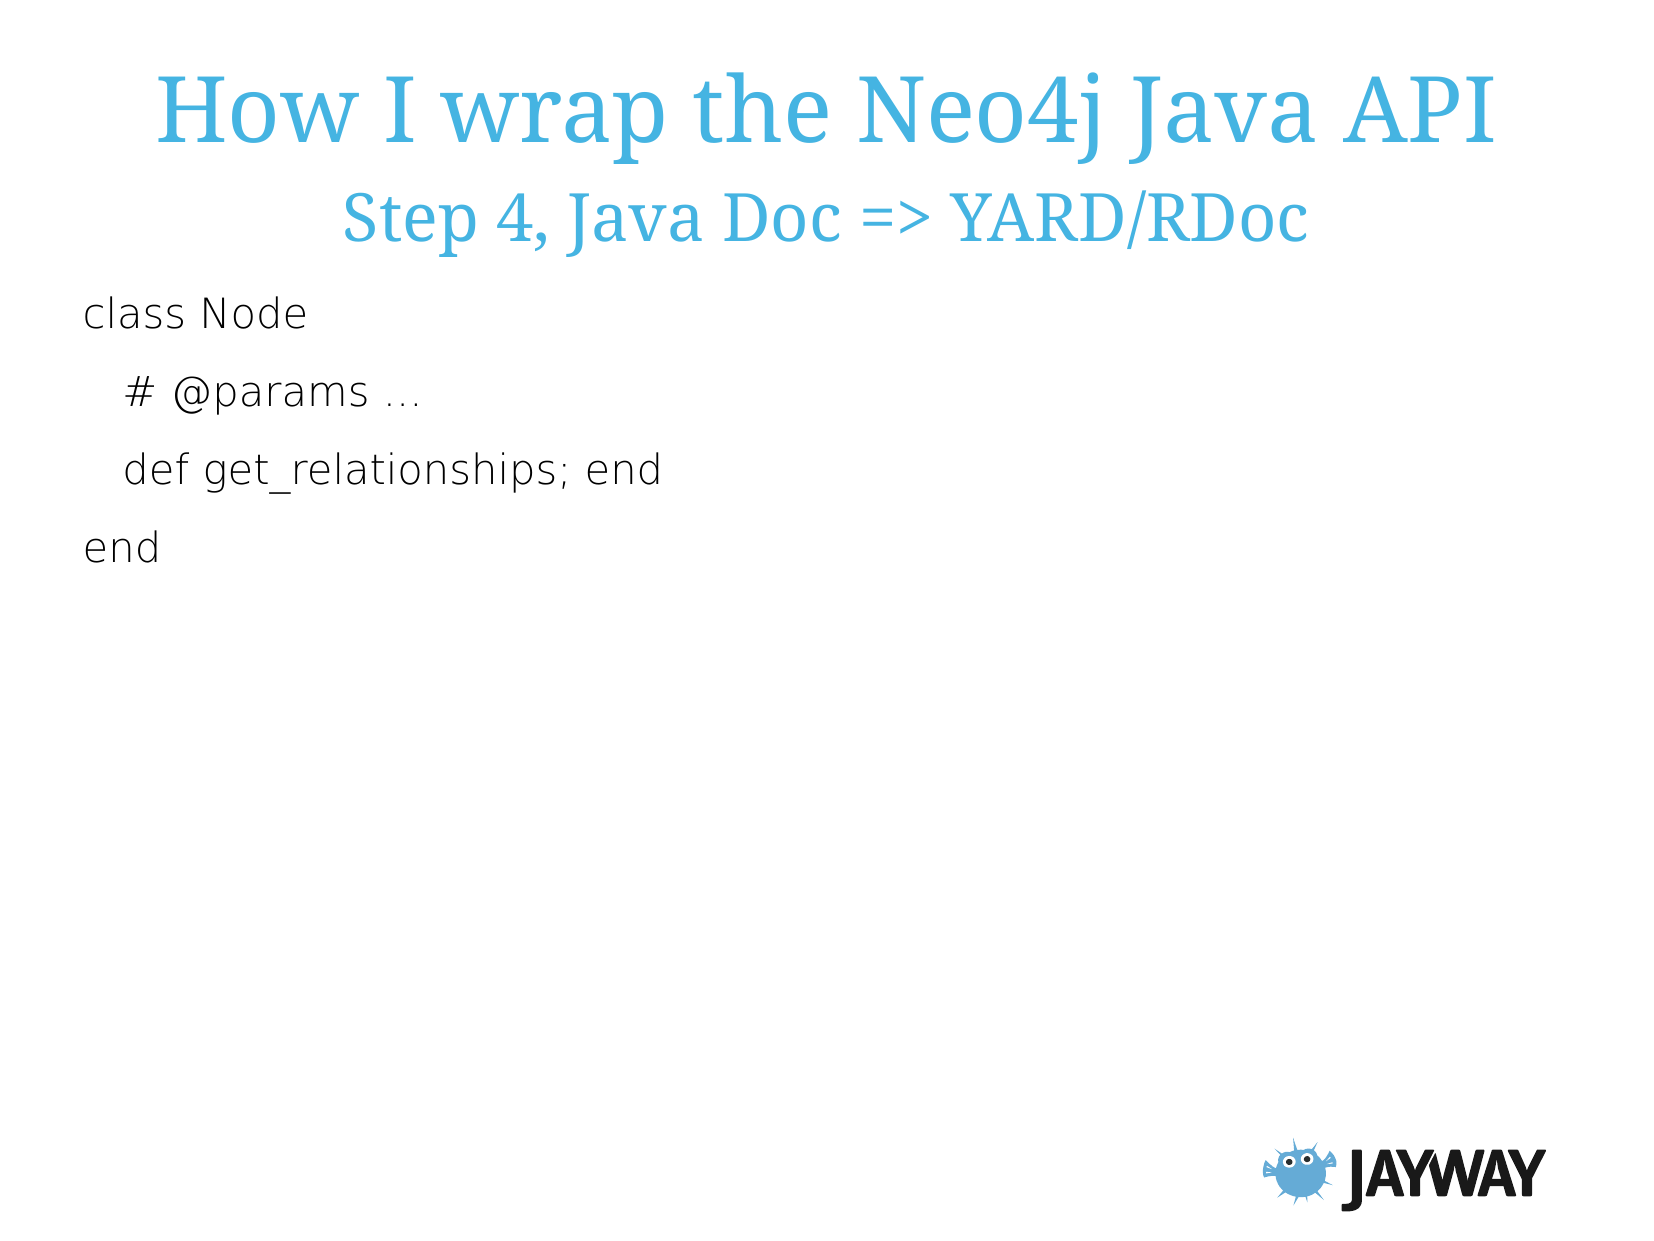

# How I wrap the Neo4j Java API Step 4, Java Doc => YARD/RDoc
class Node
 # @params ...
 def get_relationships; end
end